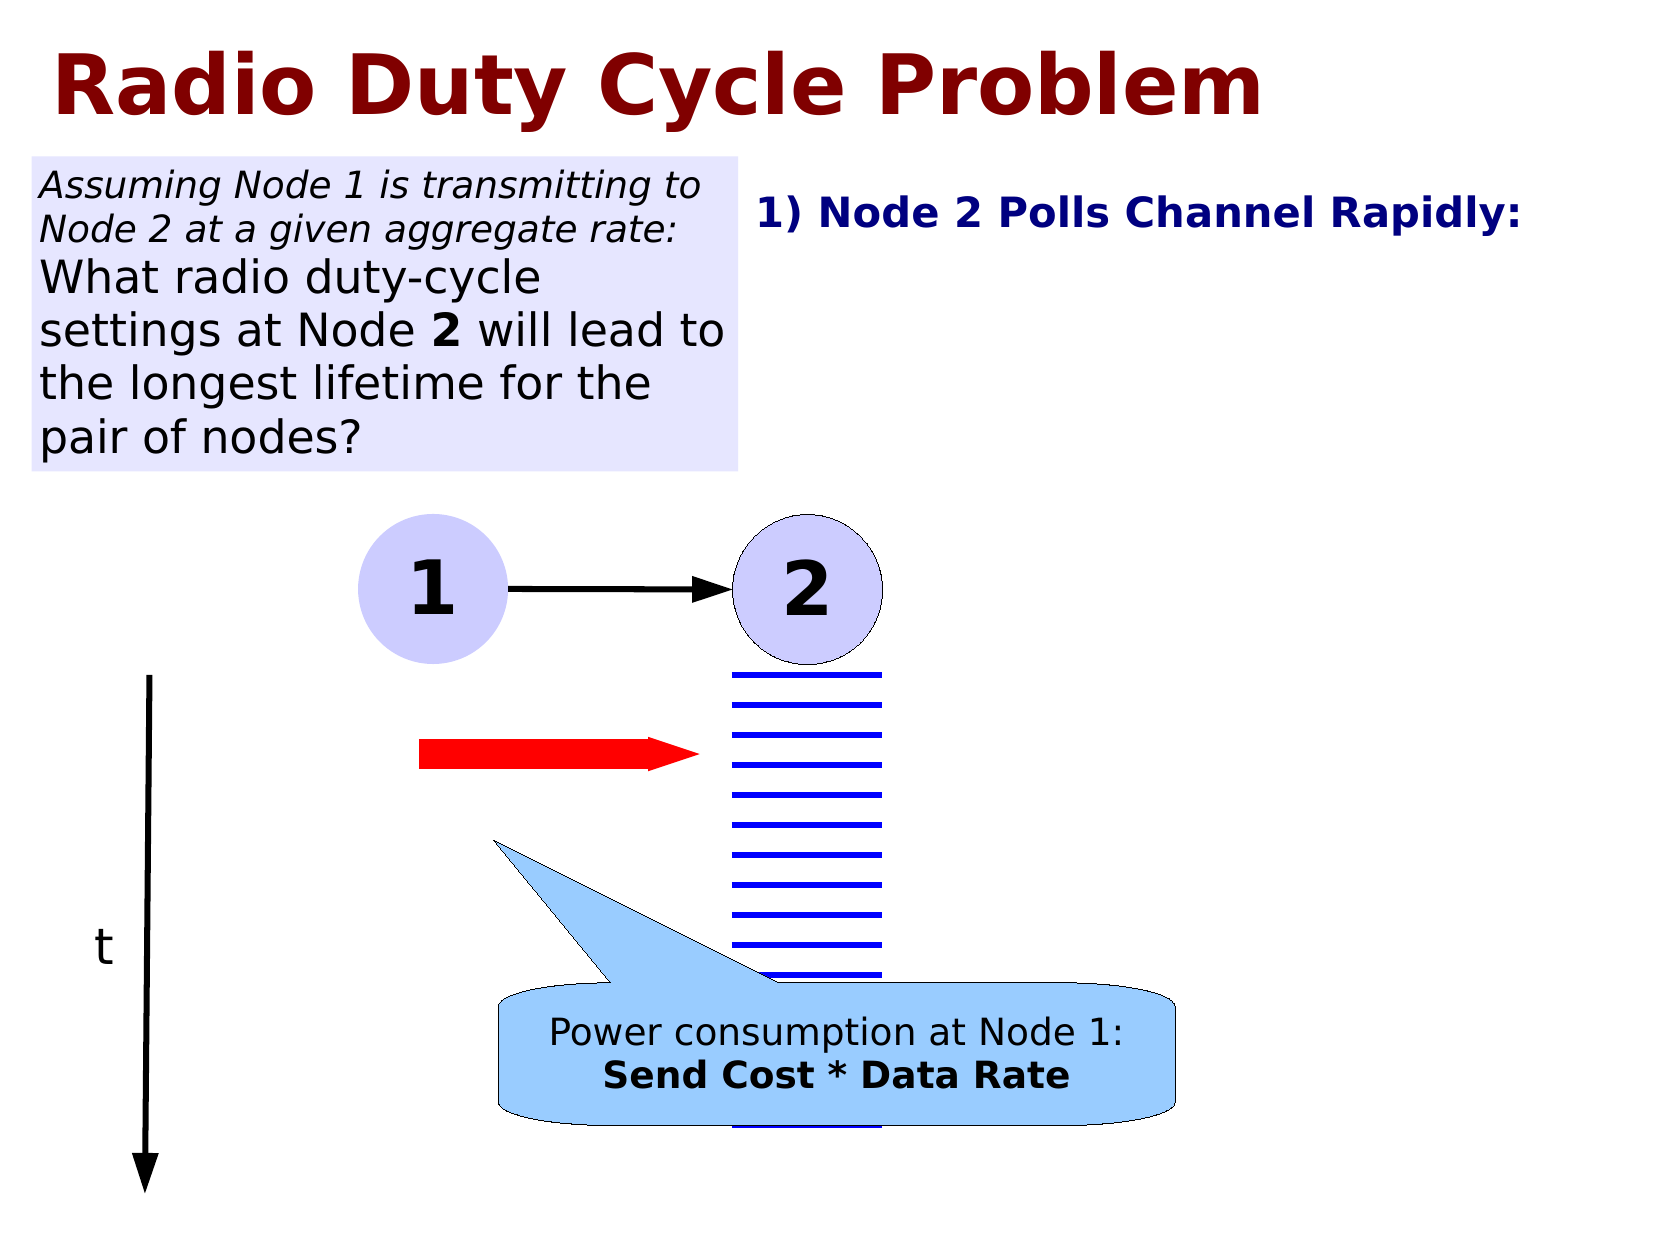

# Radio Duty Cycle Problem
Assuming Node 1 is transmitting to Node 2 at a given aggregate rate:
What radio duty-cycle settings at Node 2 will lead to the longest lifetime for the pair of nodes?
1) Node 2 Polls Channel Rapidly:
1
2
t
Power consumption at Node 1:
Send Cost * Data Rate